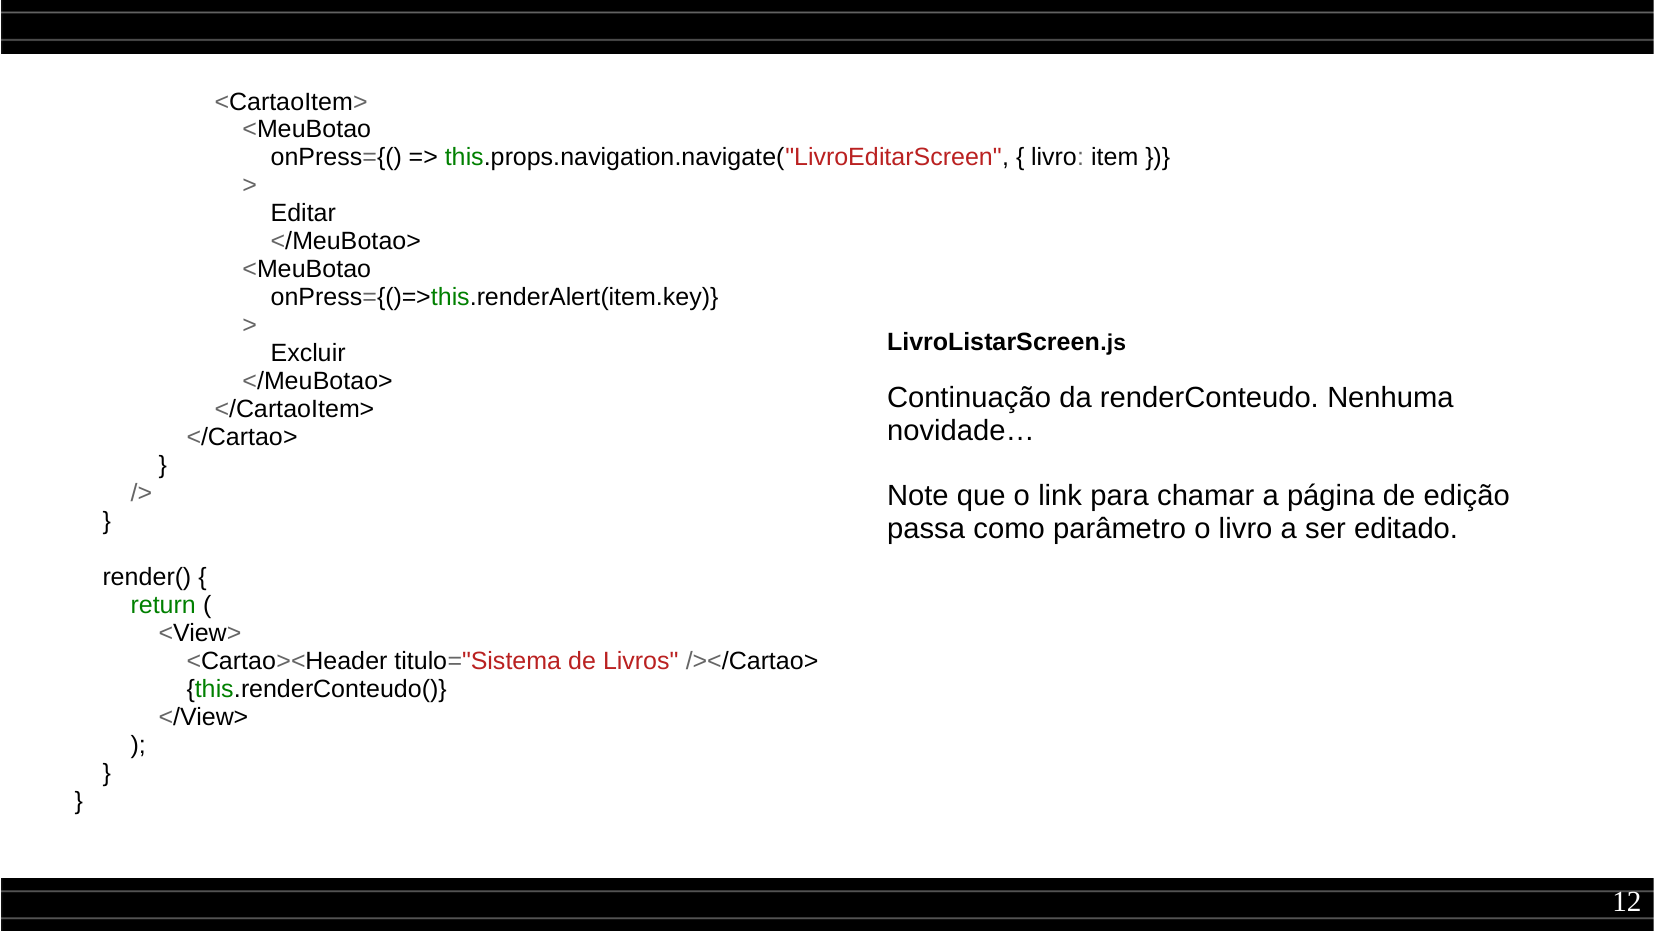

<CartaoItem>
 <MeuBotao
 onPress={() => this.props.navigation.navigate("LivroEditarScreen", { livro: item })}
 >
 Editar
 </MeuBotao>
 <MeuBotao
 onPress={()=>this.renderAlert(item.key)}
 >
 Excluir
 </MeuBotao>
 </CartaoItem>
 </Cartao>
 }
 />
 }
 render() {
 return (
 <View>
 <Cartao><Header titulo="Sistema de Livros" /></Cartao>
 {this.renderConteudo()}
 </View>
 );
 }
}
LivroListarScreen.js
Continuação da renderConteudo. Nenhuma novidade…
Note que o link para chamar a página de edição passa como parâmetro o livro a ser editado.